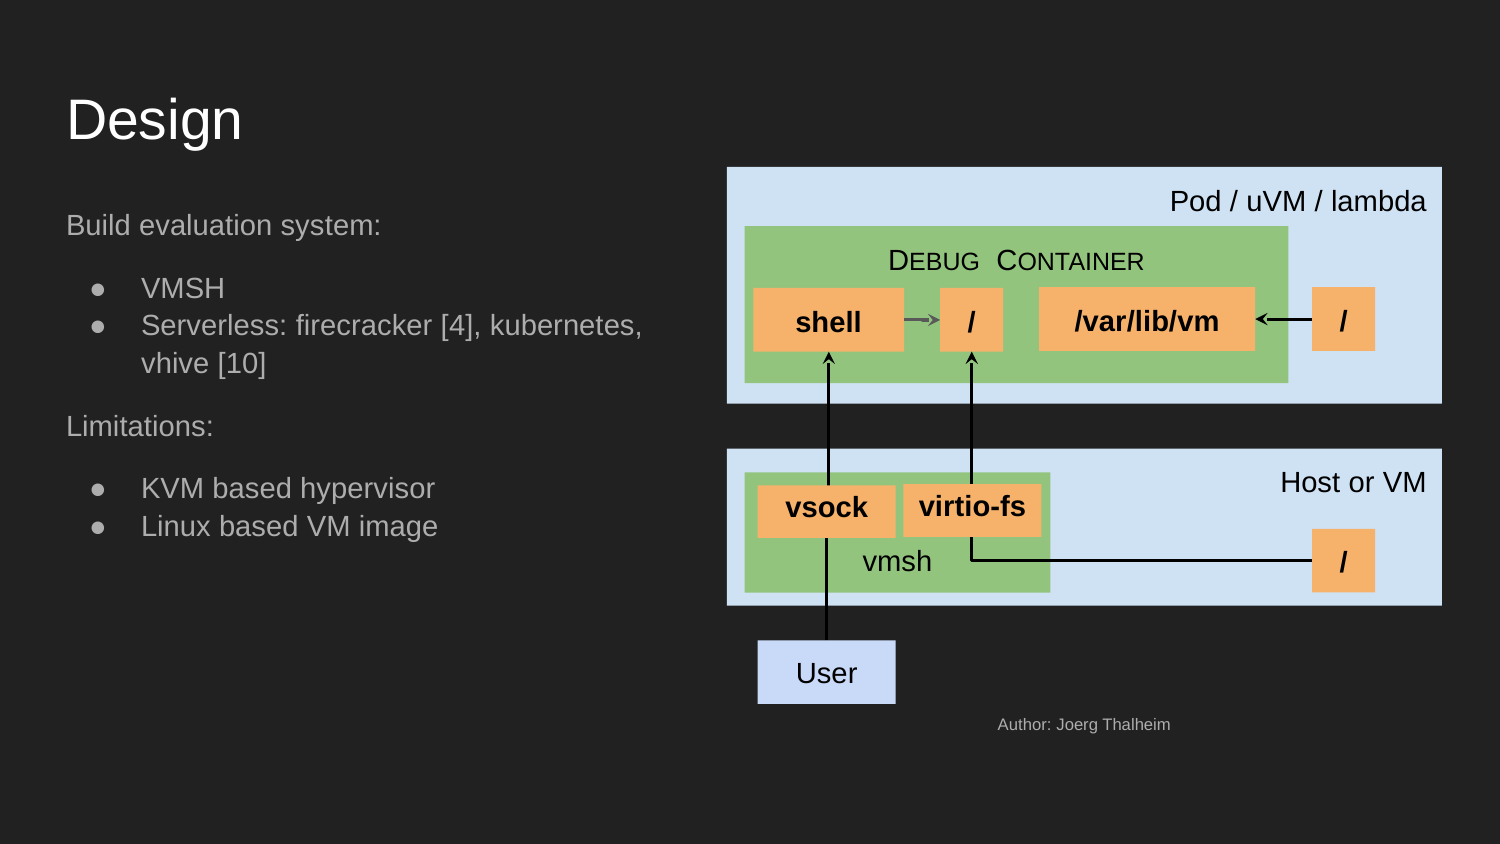

# Design
Pod / uVM / lambda
DEBUG CONTAINER
/var/lib/vm
/
shell
/
Host or VM
vmsh
virtio-fs
vsock
/
User
Build evaluation system:
VMSH
Serverless: firecracker [4], kubernetes, vhive [10]
Limitations:
KVM based hypervisor
Linux based VM image
Author: Joerg Thalheim